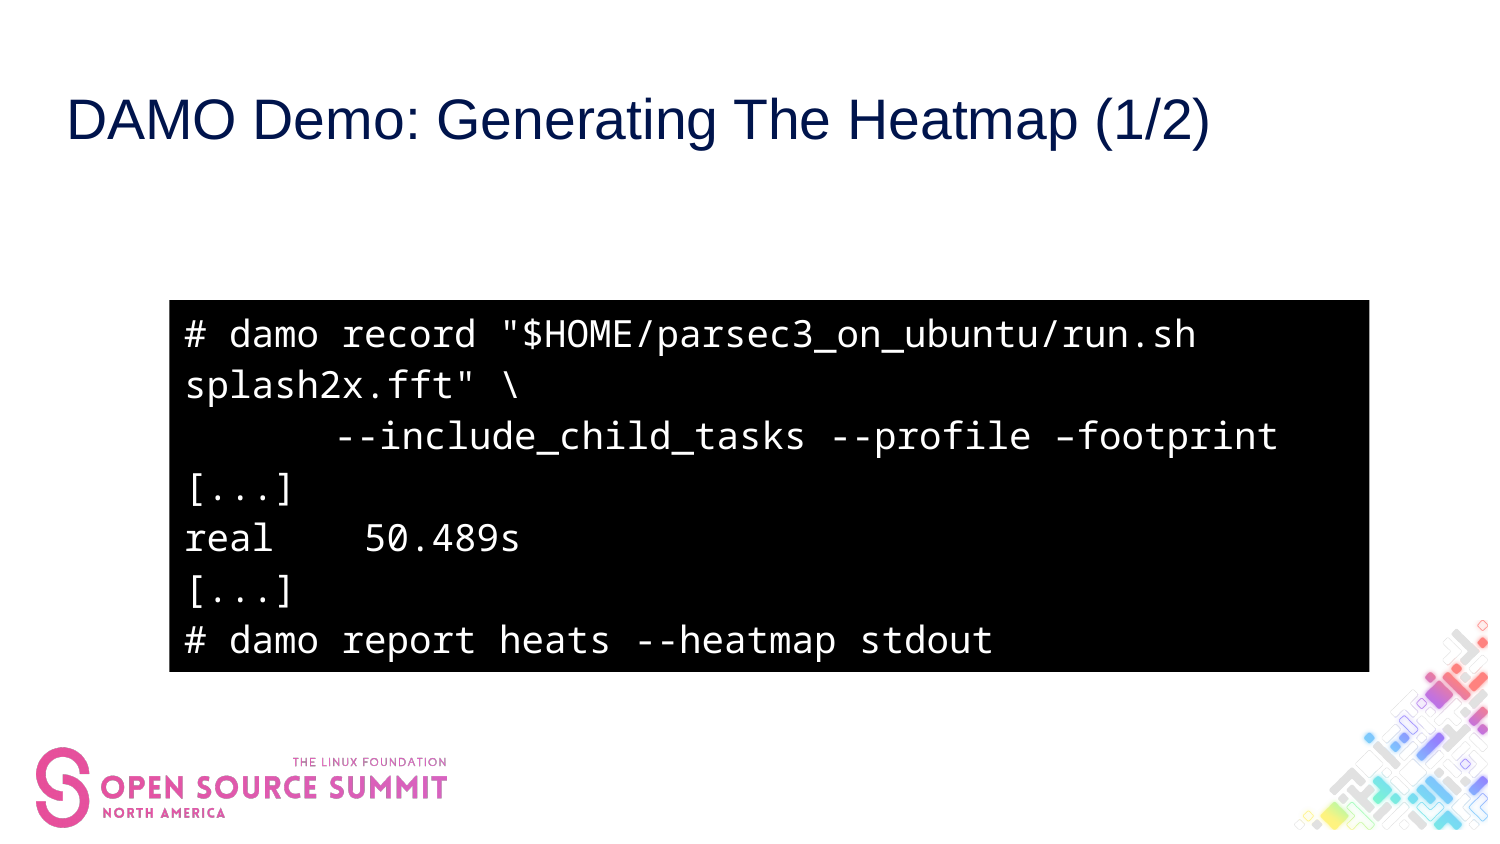

# DAMO Demo: Generating The Heatmap (1/2)
# damo record "$HOME/parsec3_on_ubuntu/run.sh splash2x.fft" \
	--include_child_tasks --profile –footprint
[...]
real 50.489s
[...]
# damo report heats --heatmap stdout